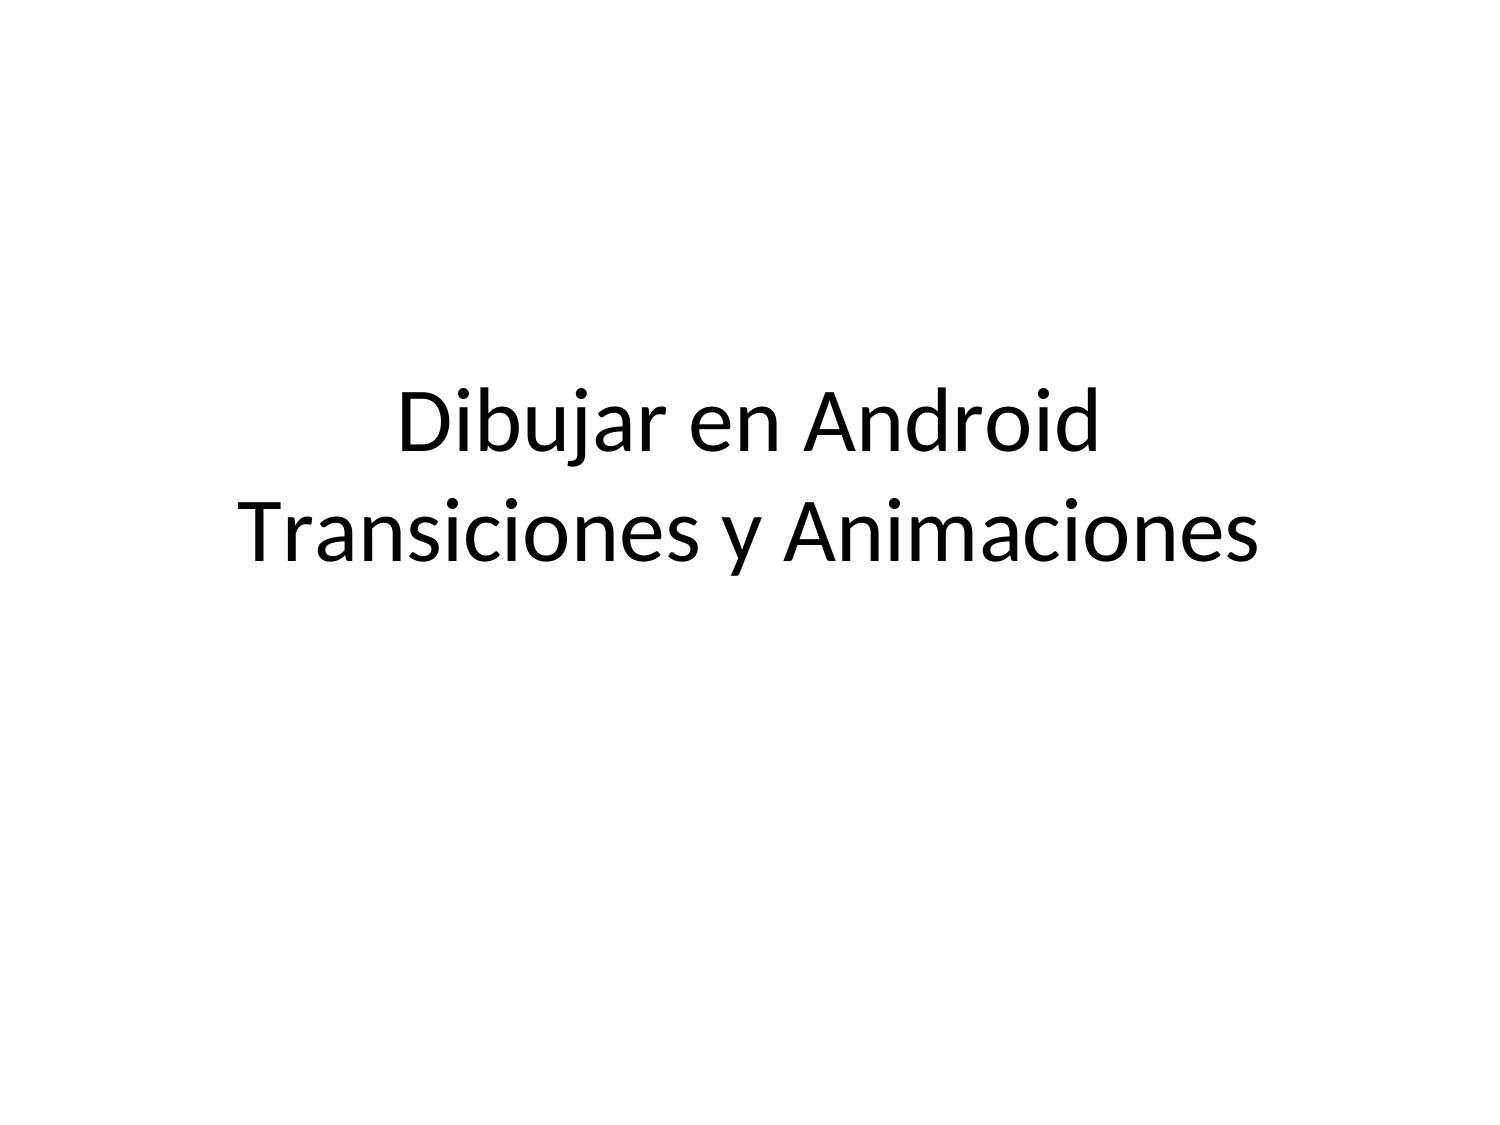

# Dibujar en Android Transiciones y Animaciones